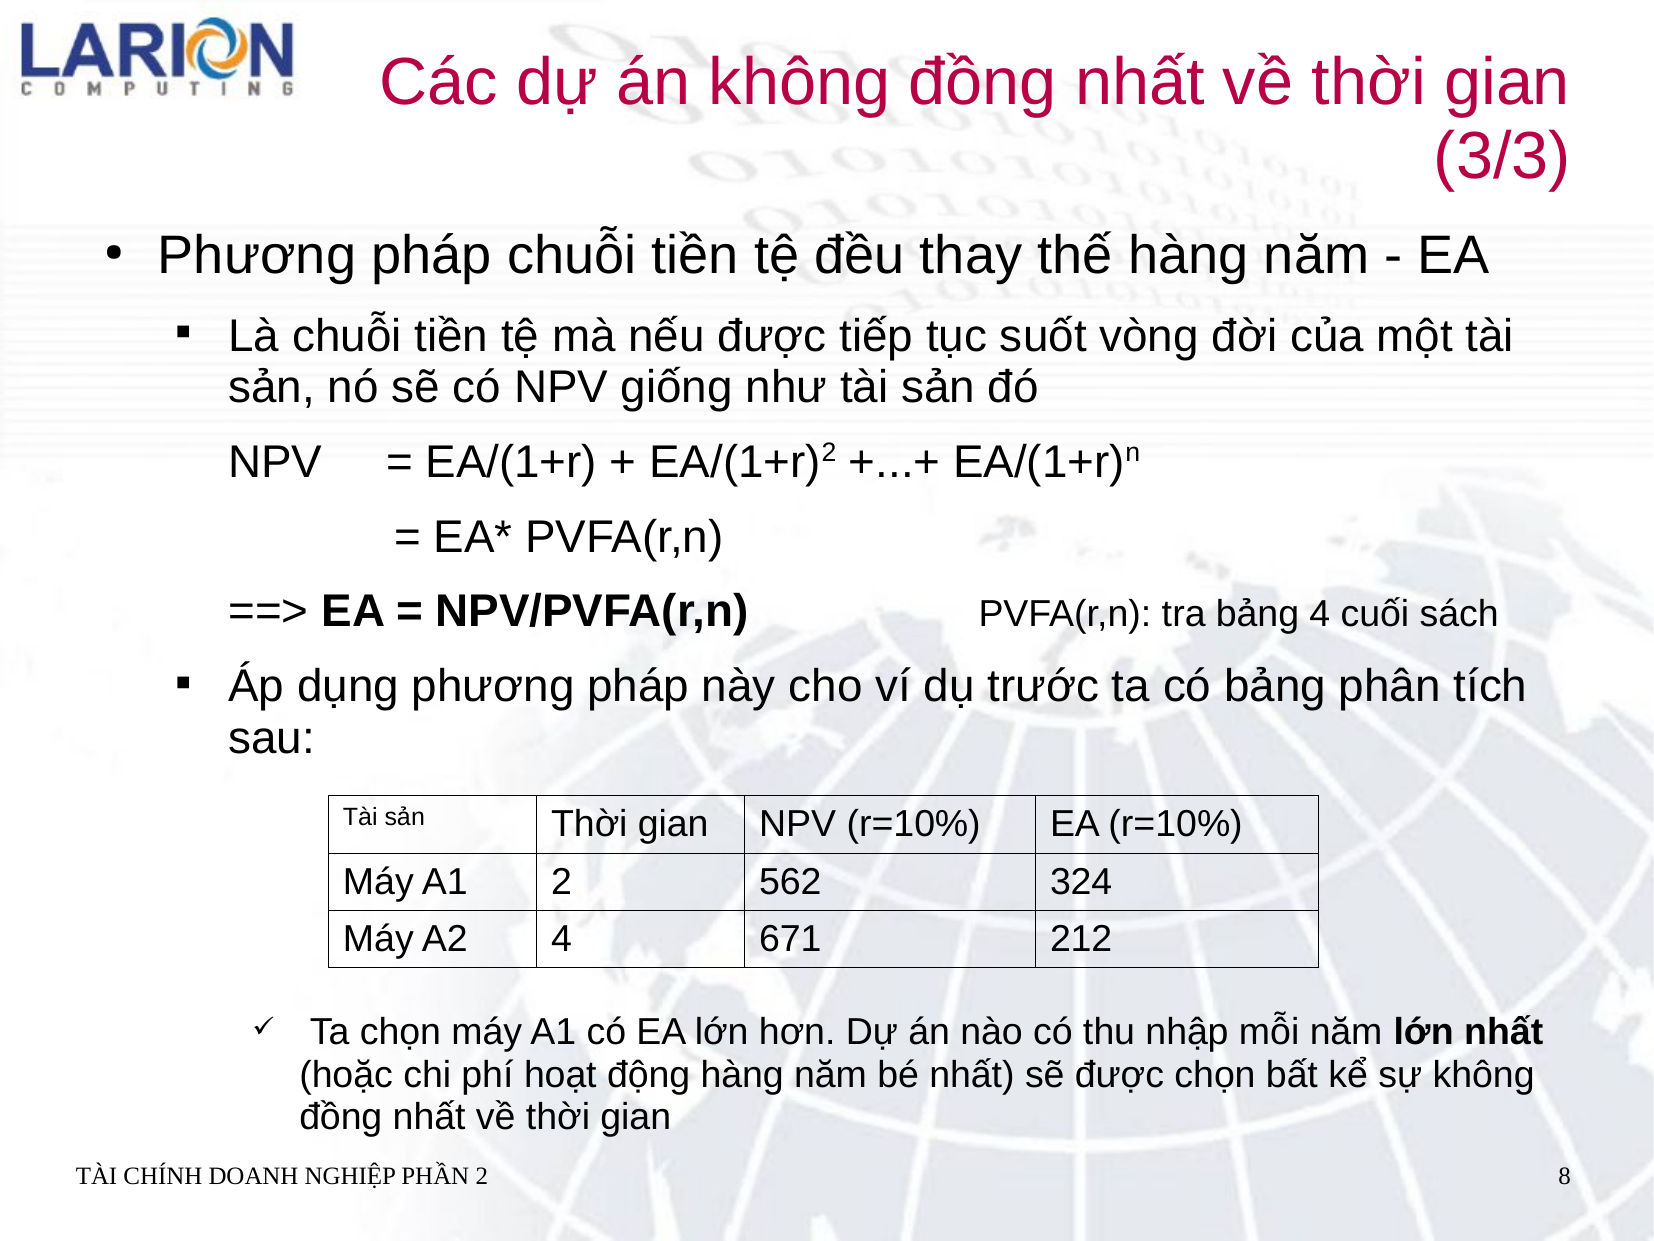

# Các dự án không đồng nhất về thời gian (3/3)
Phương pháp chuỗi tiền tệ đều thay thế hàng năm - EA
Là chuỗi tiền tệ mà nếu được tiếp tục suốt vòng đời của một tài sản, nó sẽ có NPV giống như tài sản đó
NPV = EA/(1+r) + EA/(1+r)2 +...+ EA/(1+r)n
 = EA* PVFA(r,n)
==> EA = NPV/PVFA(r,n) 	 		PVFA(r,n): tra bảng 4 cuối sách
Áp dụng phương pháp này cho ví dụ trước ta có bảng phân tích sau:
 Ta chọn máy A1 có EA lớn hơn. Dự án nào có thu nhập mỗi năm lớn nhất (hoặc chi phí hoạt động hàng năm bé nhất) sẽ được chọn bất kể sự không đồng nhất về thời gian
| Tài sản | Thời gian | NPV (r=10%) | EA (r=10%) |
| --- | --- | --- | --- |
| Máy A1 | 2 | 562 | 324 |
| Máy A2 | 4 | 671 | 212 |
TÀI CHÍNH DOANH NGHIỆP PHẦN 2
8